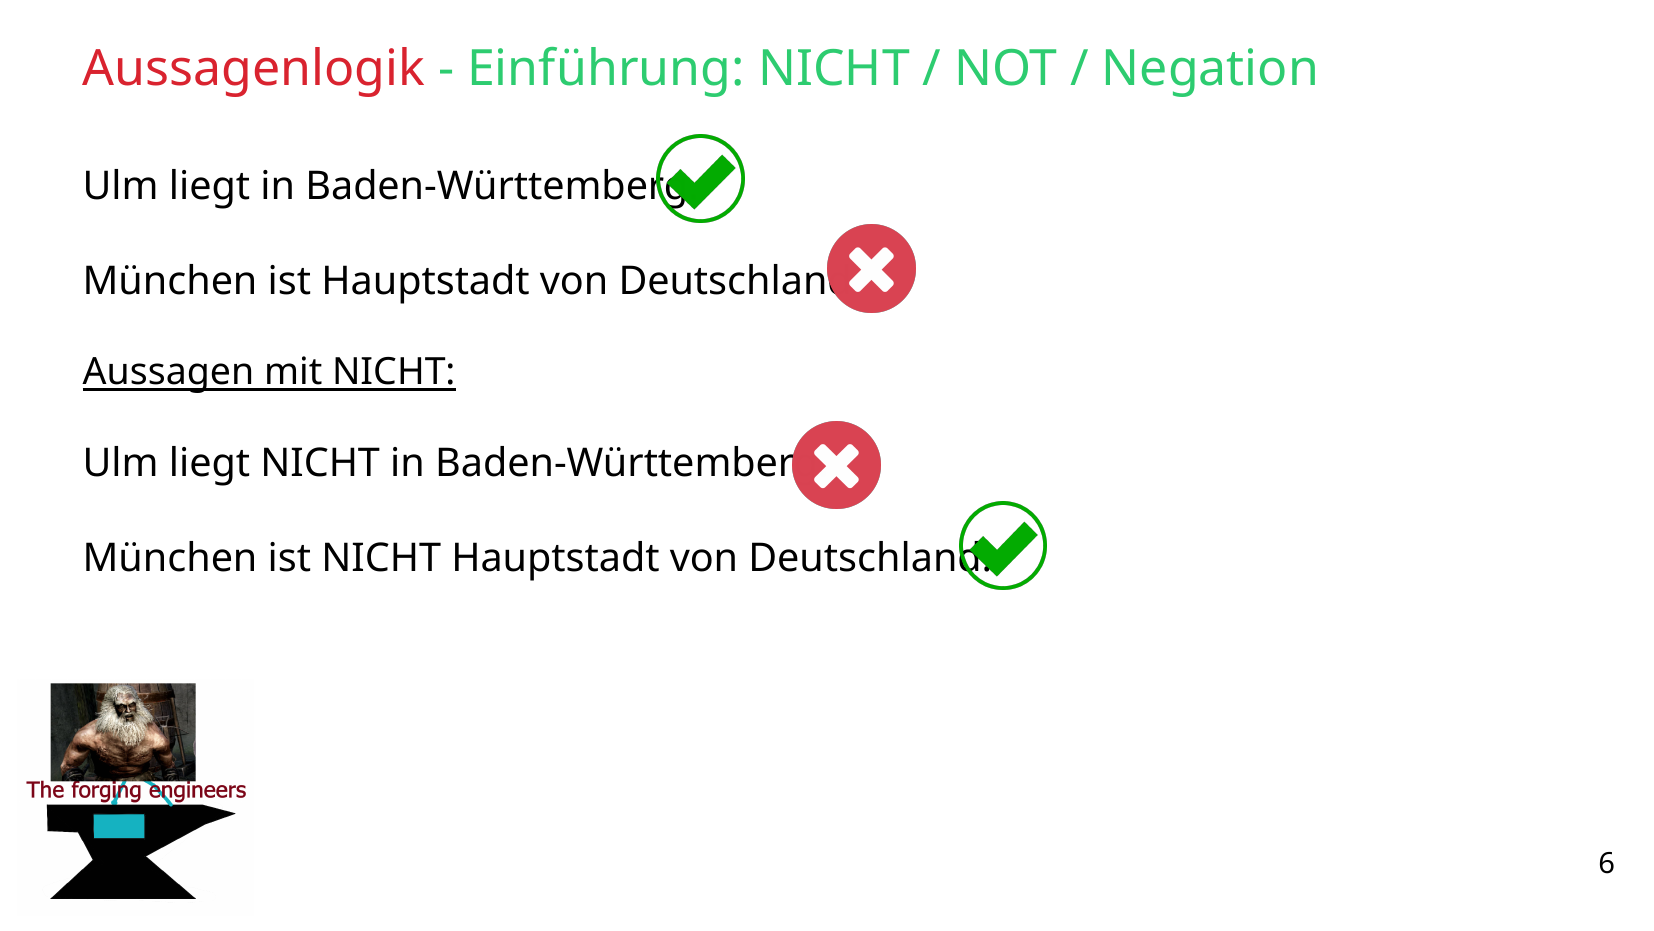

# Aussagenlogik - Einführung: NICHT / NOT / Negation
Ulm liegt in Baden-Württemberg.
München ist Hauptstadt von Deutschland.
Aussagen mit NICHT:
Ulm liegt NICHT in Baden-Württemberg.
München ist NICHT Hauptstadt von Deutschland.